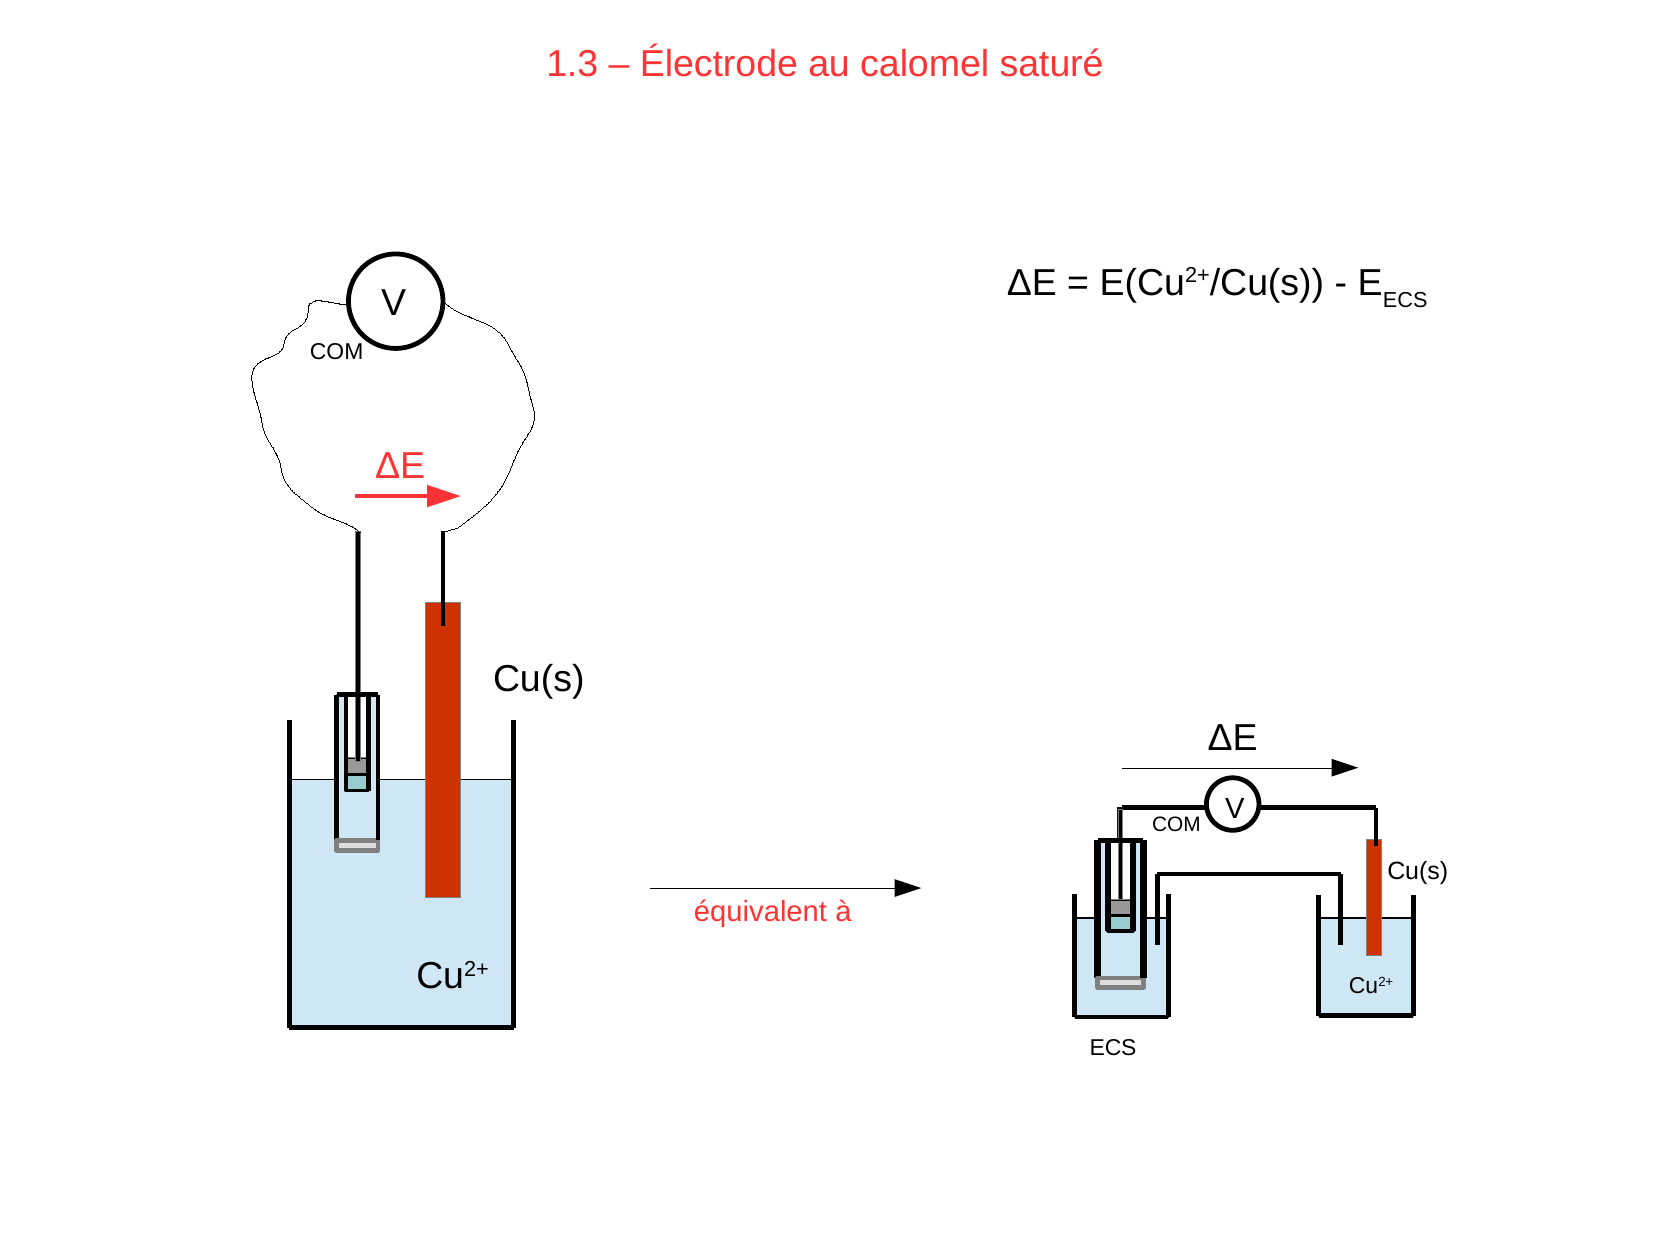

1.3 – Électrode au calomel saturé
ΔE = E(Cu2+/Cu(s)) - EECS
V
COM
ΔE
Cu(s)
ΔE
V
COM
Cu(s)
équivalent à
Cu2+
Cu2+
ECS